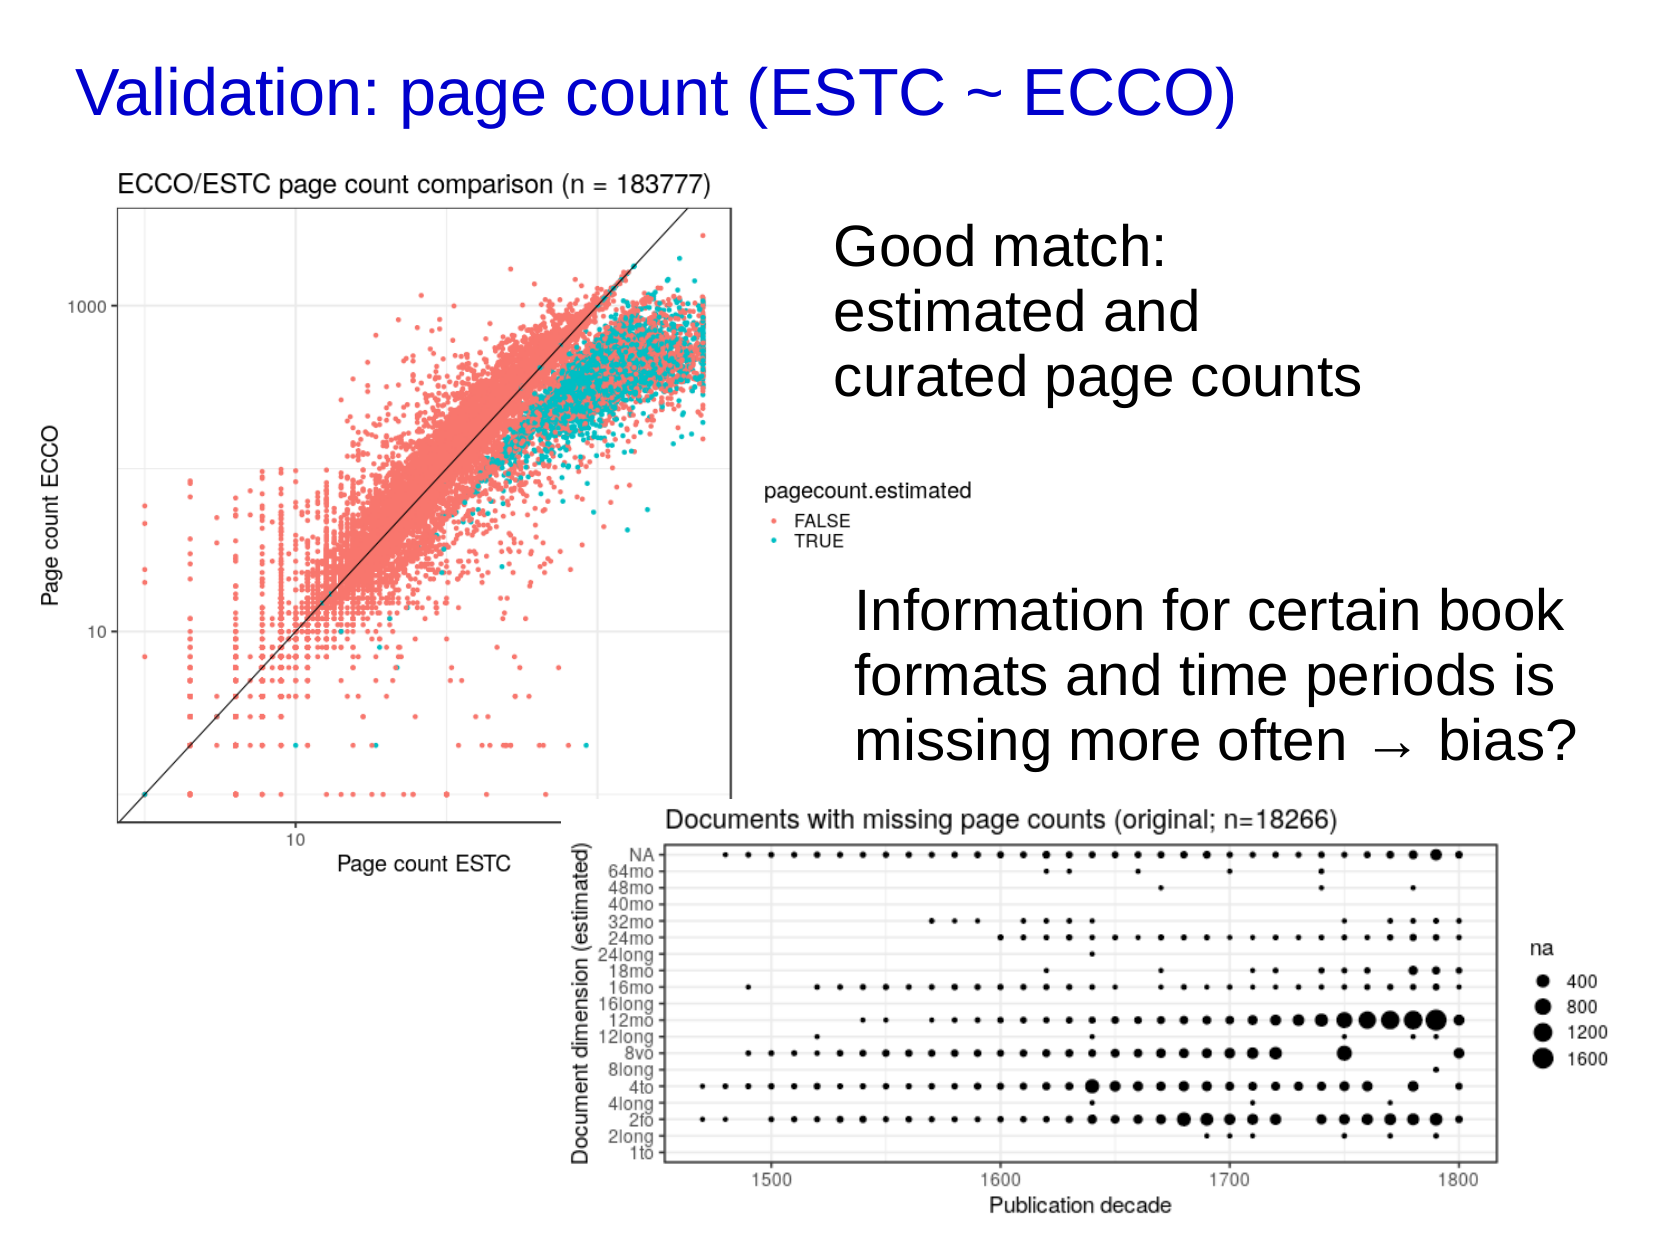

# Validation: page count (ESTC ~ ECCO)
Good match: estimated and curated page counts
Information for certain book formats and time periods is missing more often → bias?